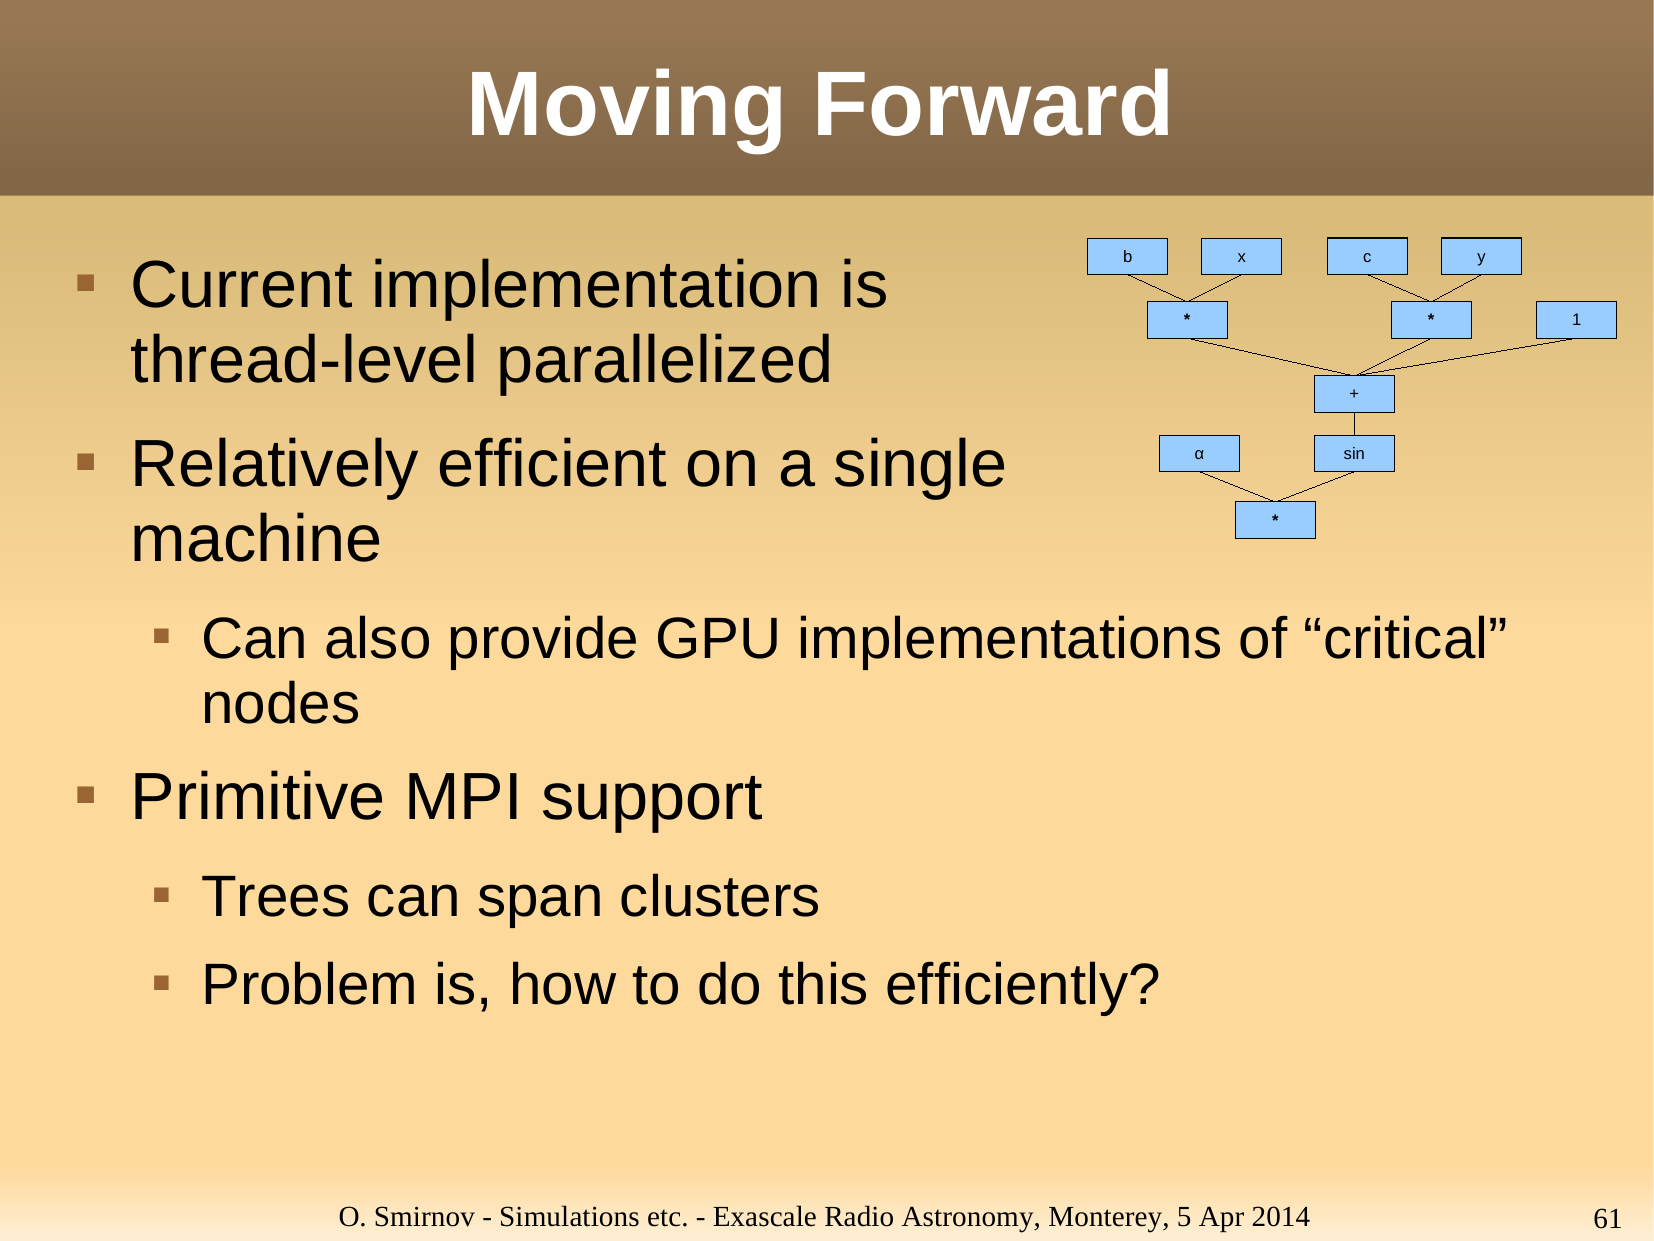

# Moving Forward
b
x
b
b
x
x
c
y
Current implementation is
thread-level parallelized
Relatively efficient on a single
machine
Can also provide GPU implementations of “critical” nodes
Primitive MPI support
Trees can span clusters
Problem is, how to do this efficiently?
*
*
1
+
α
sin
*
O. Smirnov - Simulations etc. - Exascale Radio Astronomy, Monterey, 5 Apr 2014
61